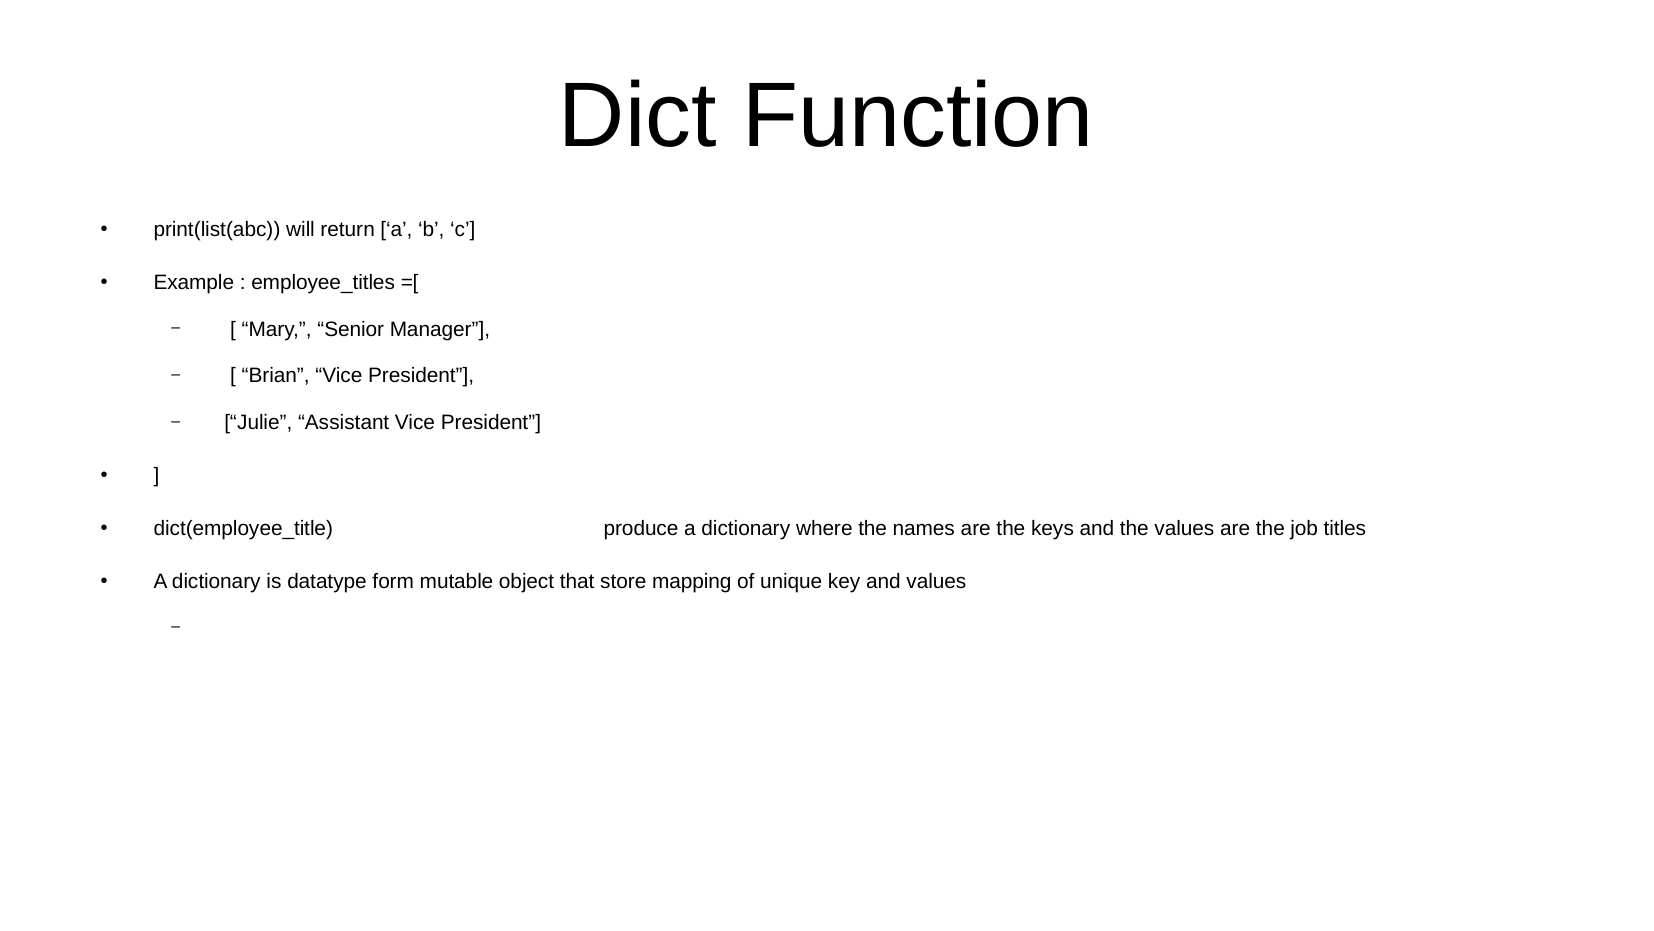

# Dict Function
print(list(abc)) will return [‘a’, ‘b’, ‘c’]
Example : employee_titles =[
 [ “Mary,”, “Senior Manager”],
 [ “Brian”, “Vice President”],
[“Julie”, “Assistant Vice President”]
]
dict(employee_title)				produce a dictionary where the names are the keys and the values are the job titles
A dictionary is datatype form mutable object that store mapping of unique key and values